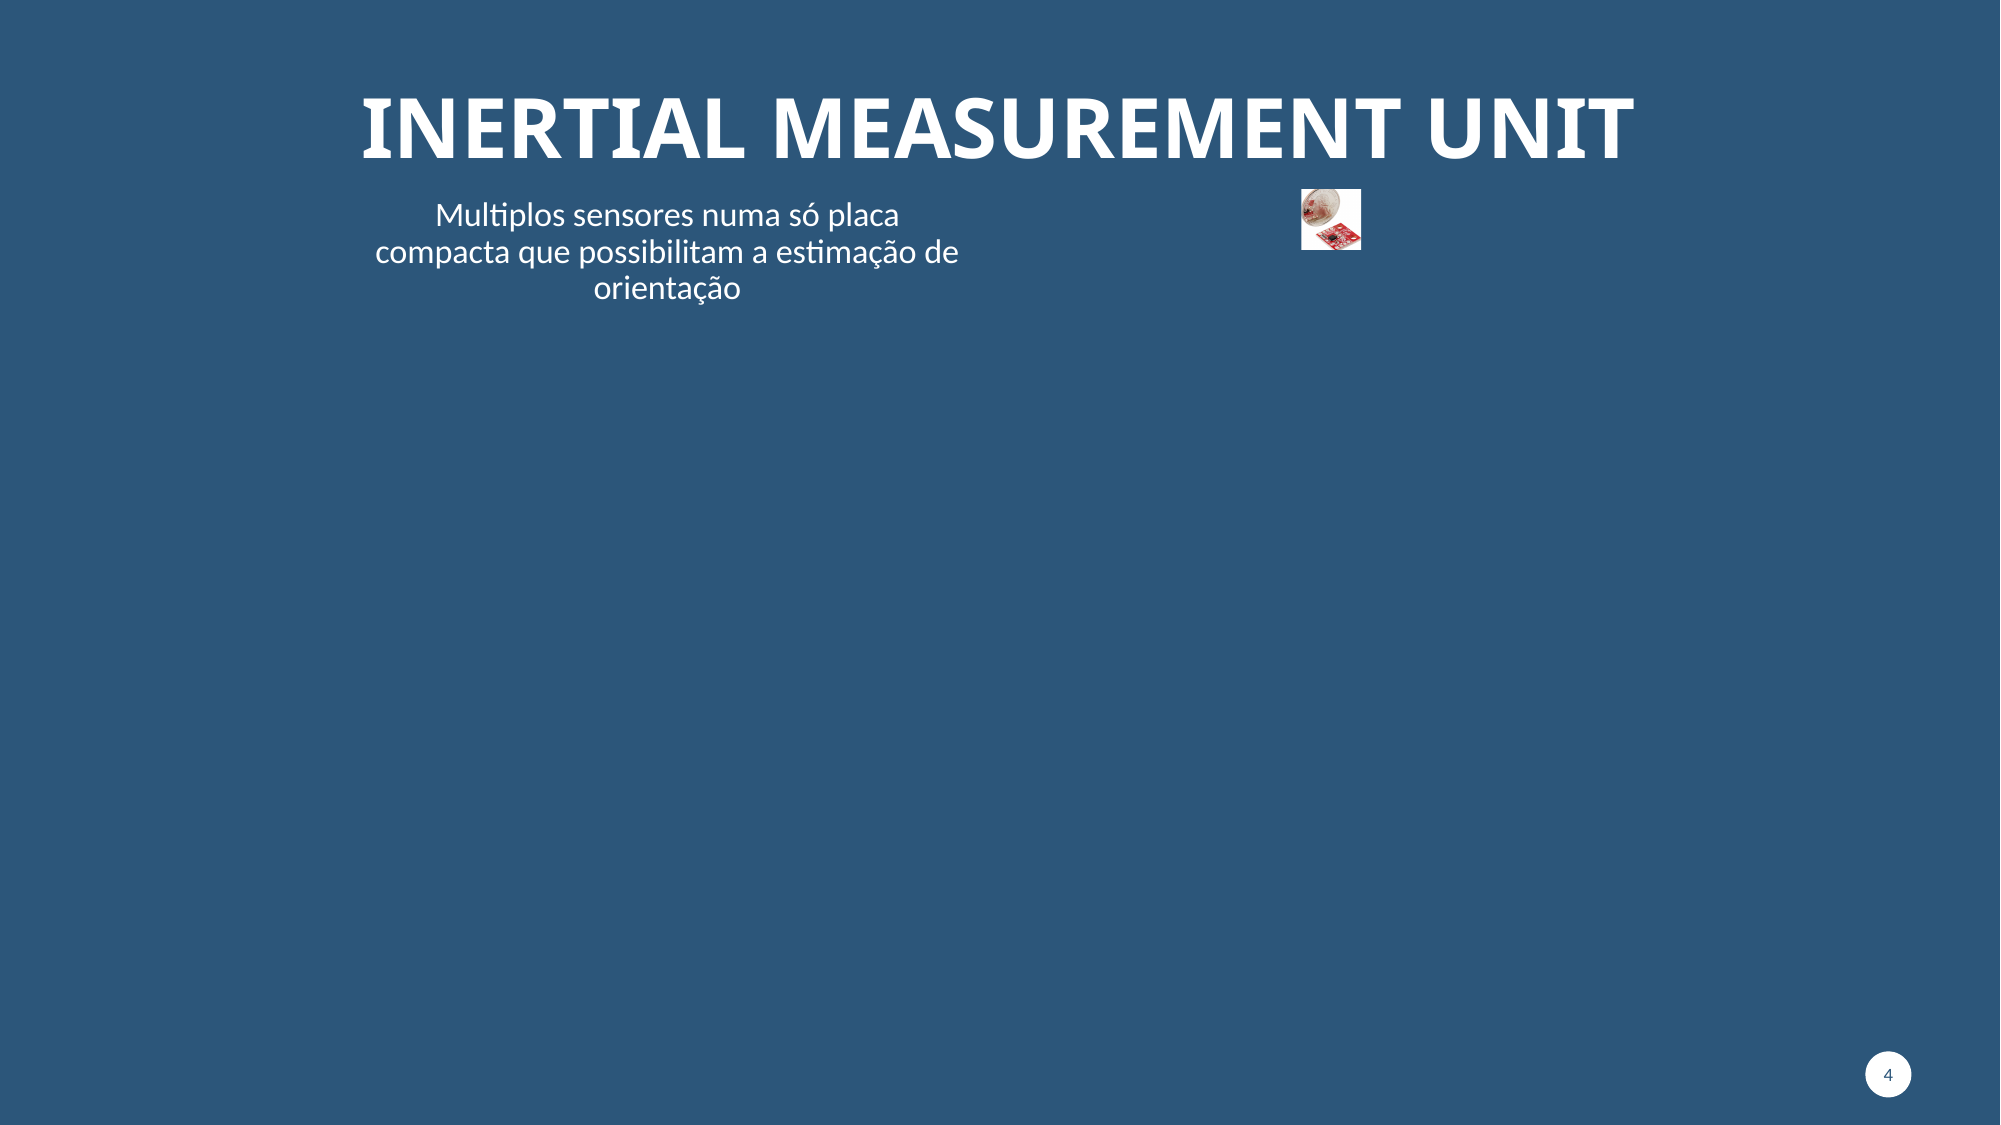

# Inertial Measurement UNIT
Multiplos sensores numa só placa compacta que possibilitam a estimação de orientação